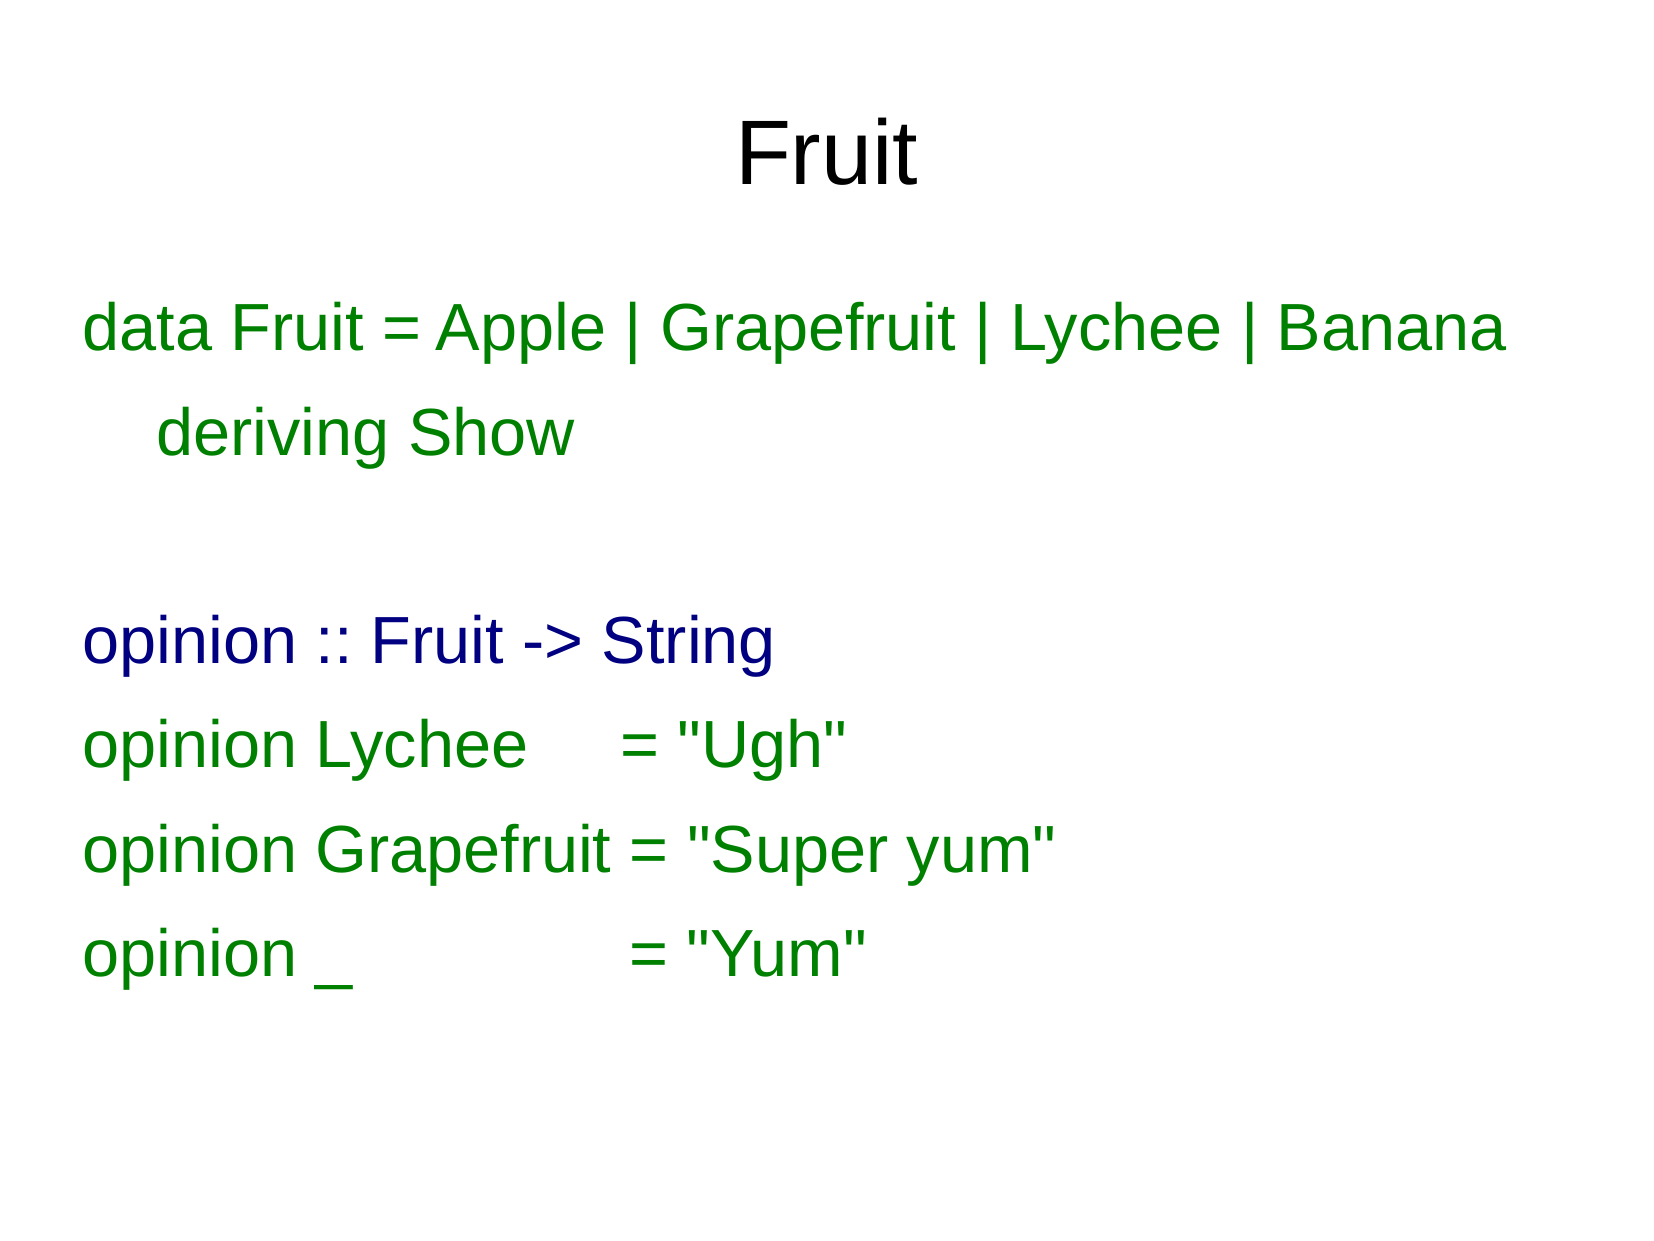

# Fruit
data Fruit = Apple | Grapefruit | Lychee | Banana
 deriving Show
opinion :: Fruit -> String
opinion Lychee = "Ugh"
opinion Grapefruit = "Super yum"
opinion _ = "Yum"